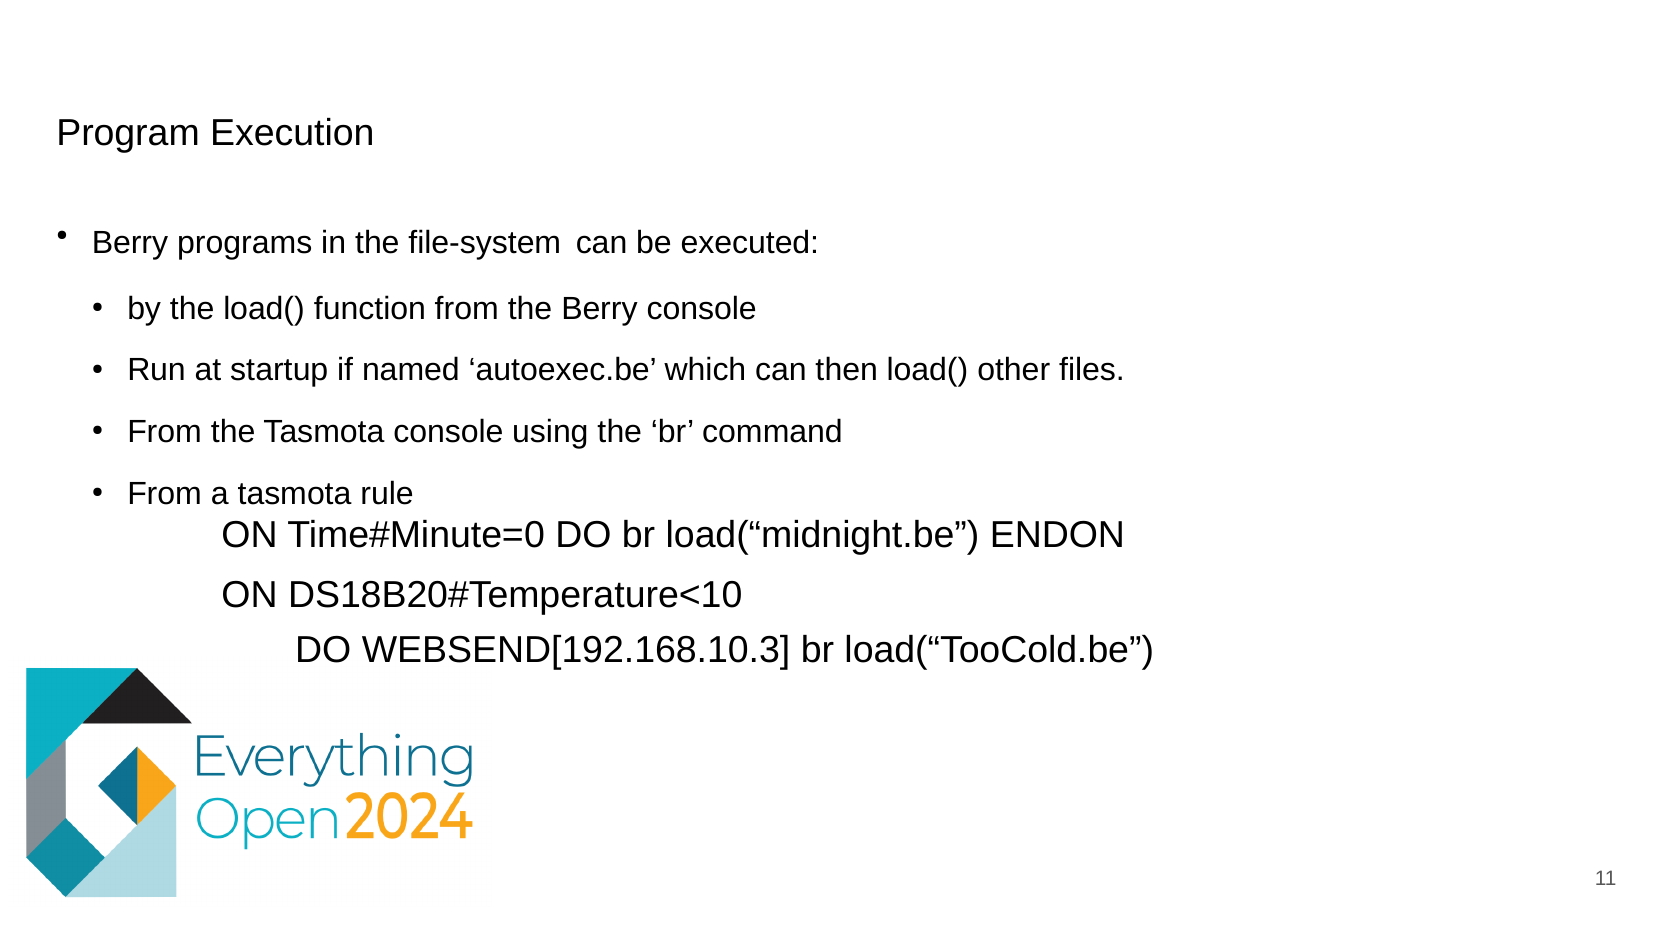

# Program Execution
Berry programs in the file-system can be executed:
by the load() function from the Berry console
Run at startup if named ‘autoexec.be’ which can then load() other files.
From the Tasmota console using the ‘br’ command
From a tasmota rule
ON Time#Minute=0 DO br load(“midnight.be”) ENDON
ON DS18B20#Temperature<10
	DO WEBSEND[192.168.10.3] br load(“TooCold.be”)
11